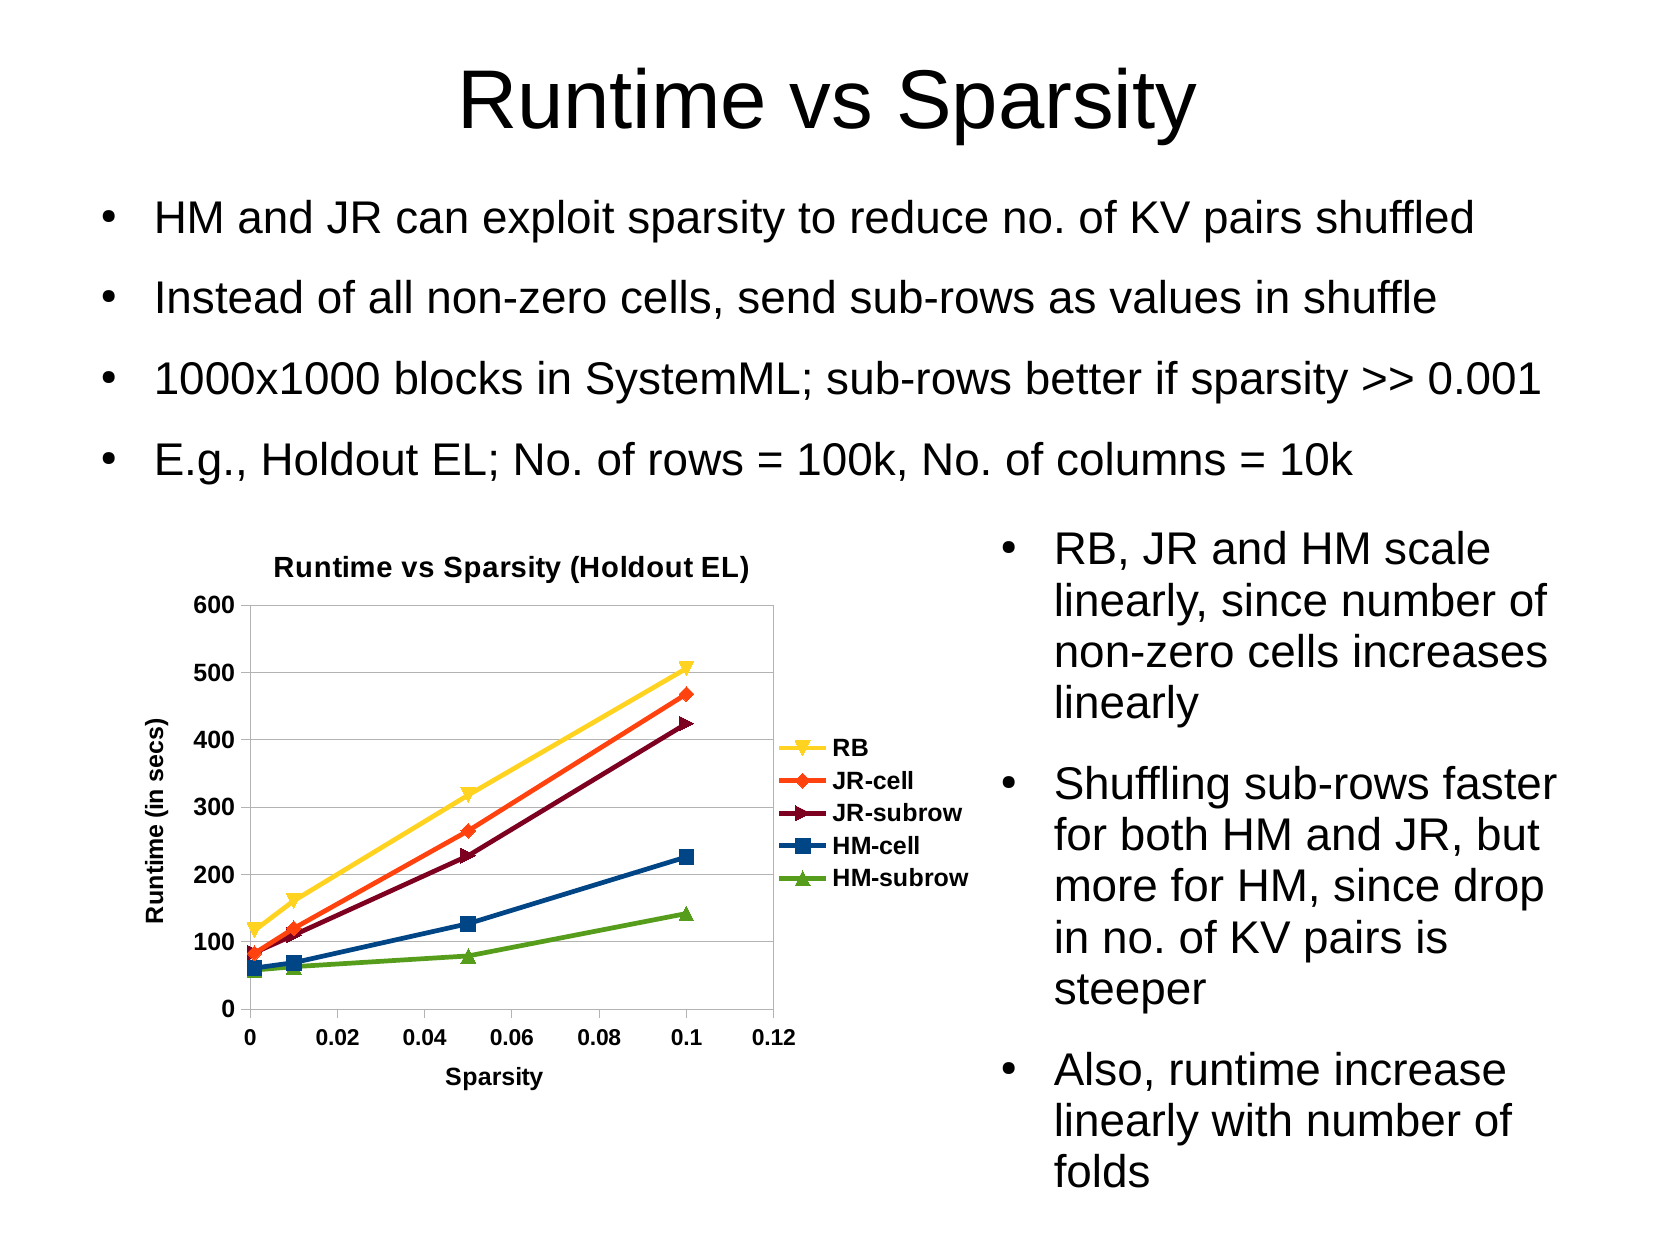

# Runtime vs Sparsity
HM and JR can exploit sparsity to reduce no. of KV pairs shuffled
Instead of all non-zero cells, send sub-rows as values in shuffle
1000x1000 blocks in SystemML; sub-rows better if sparsity >> 0.001
E.g., Holdout EL; No. of rows = 100k, No. of columns = 10k
RB, JR and HM scale linearly, since number of non-zero cells increases linearly
Shuffling sub-rows faster for both HM and JR, but more for HM, since drop in no. of KV pairs is steeper
Also, runtime increase linearly with number of folds
### Chart: Runtime vs Sparsity (Holdout EL)
| Category | RB | JR-cell | JR-subrow | HM-cell | HM-subrow |
|---|---|---|---|---|---|